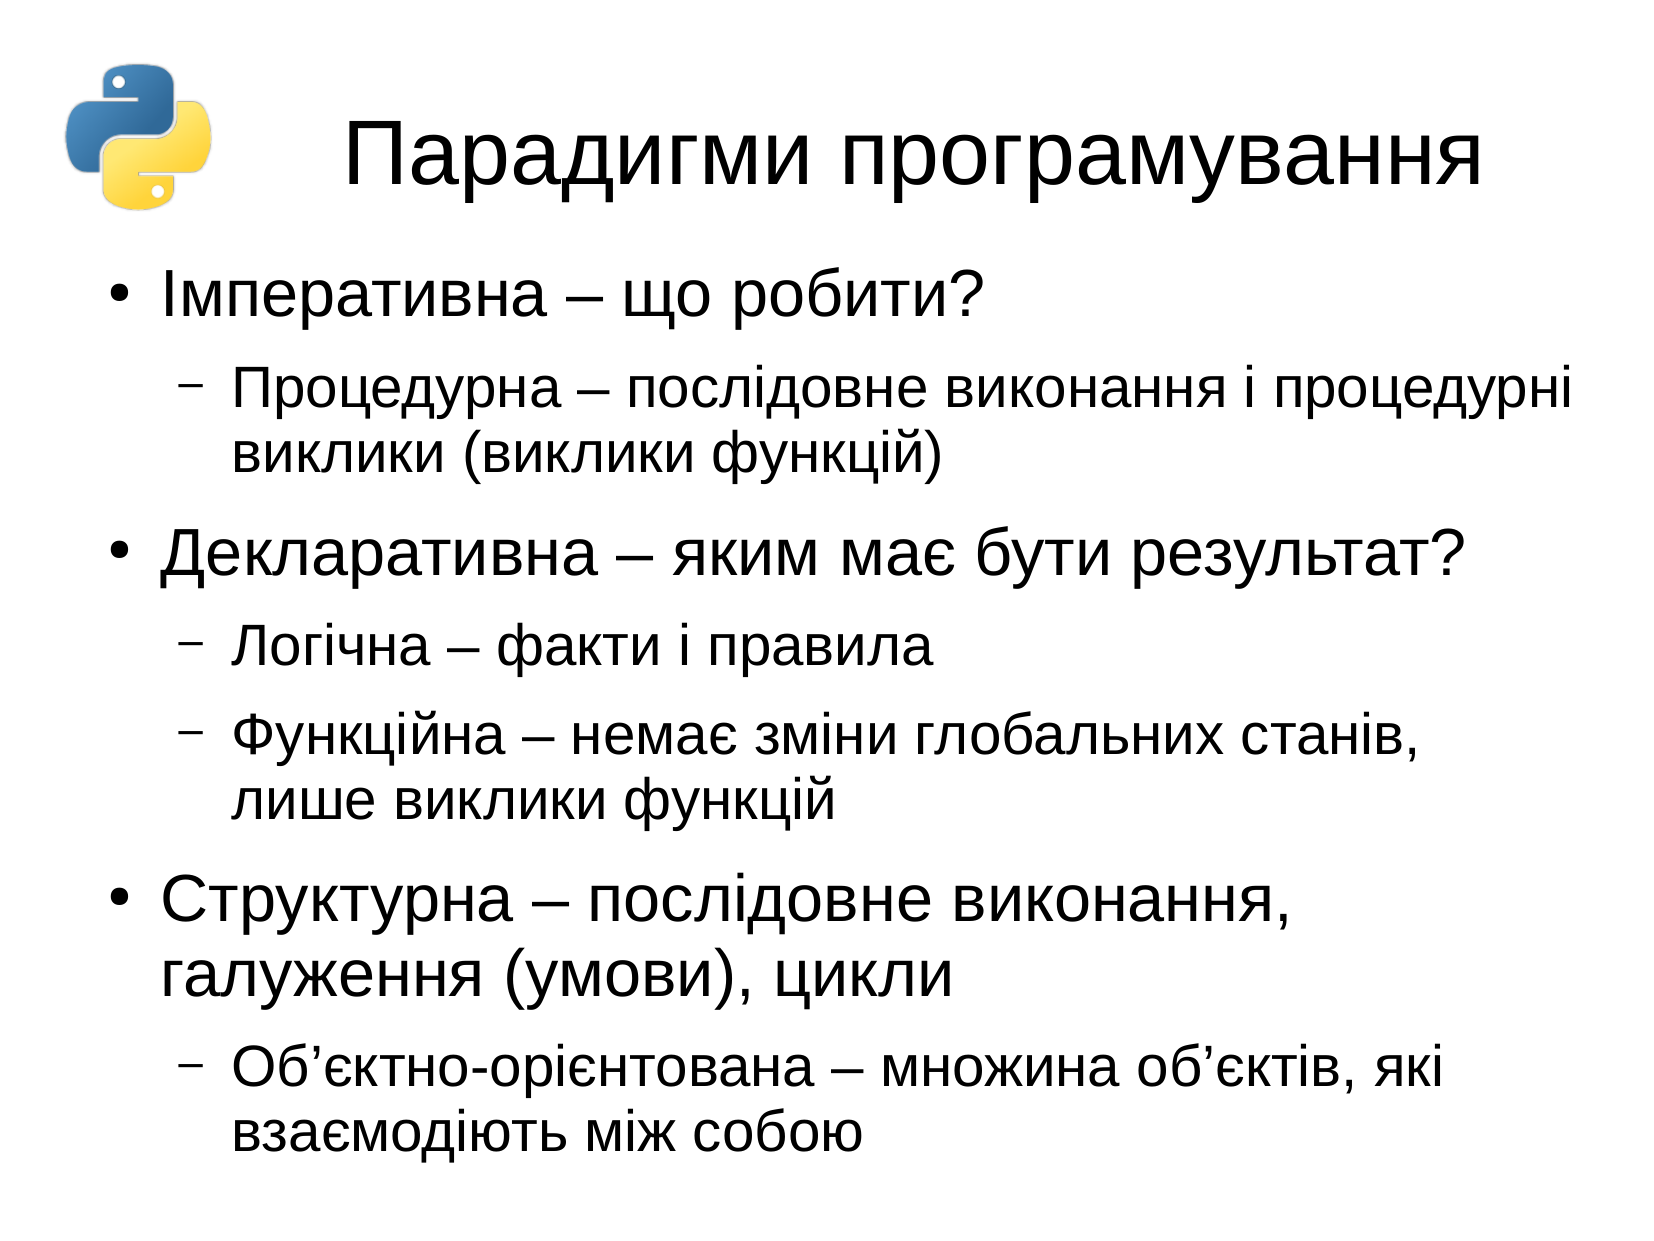

# Парадигми програмування
Імперативна – що робити?
Процедурна – послідовне виконання і процедурні виклики (виклики функцій)
Декларативна – яким має бути результат?
Логічна – факти і правила
Функційна – немає зміни глобальних станів, лише виклики функцій
Структурна – послідовне виконання, галуження (умови), цикли
Об’єктно-орієнтована – множина об’єктів, які взаємодіють між собою